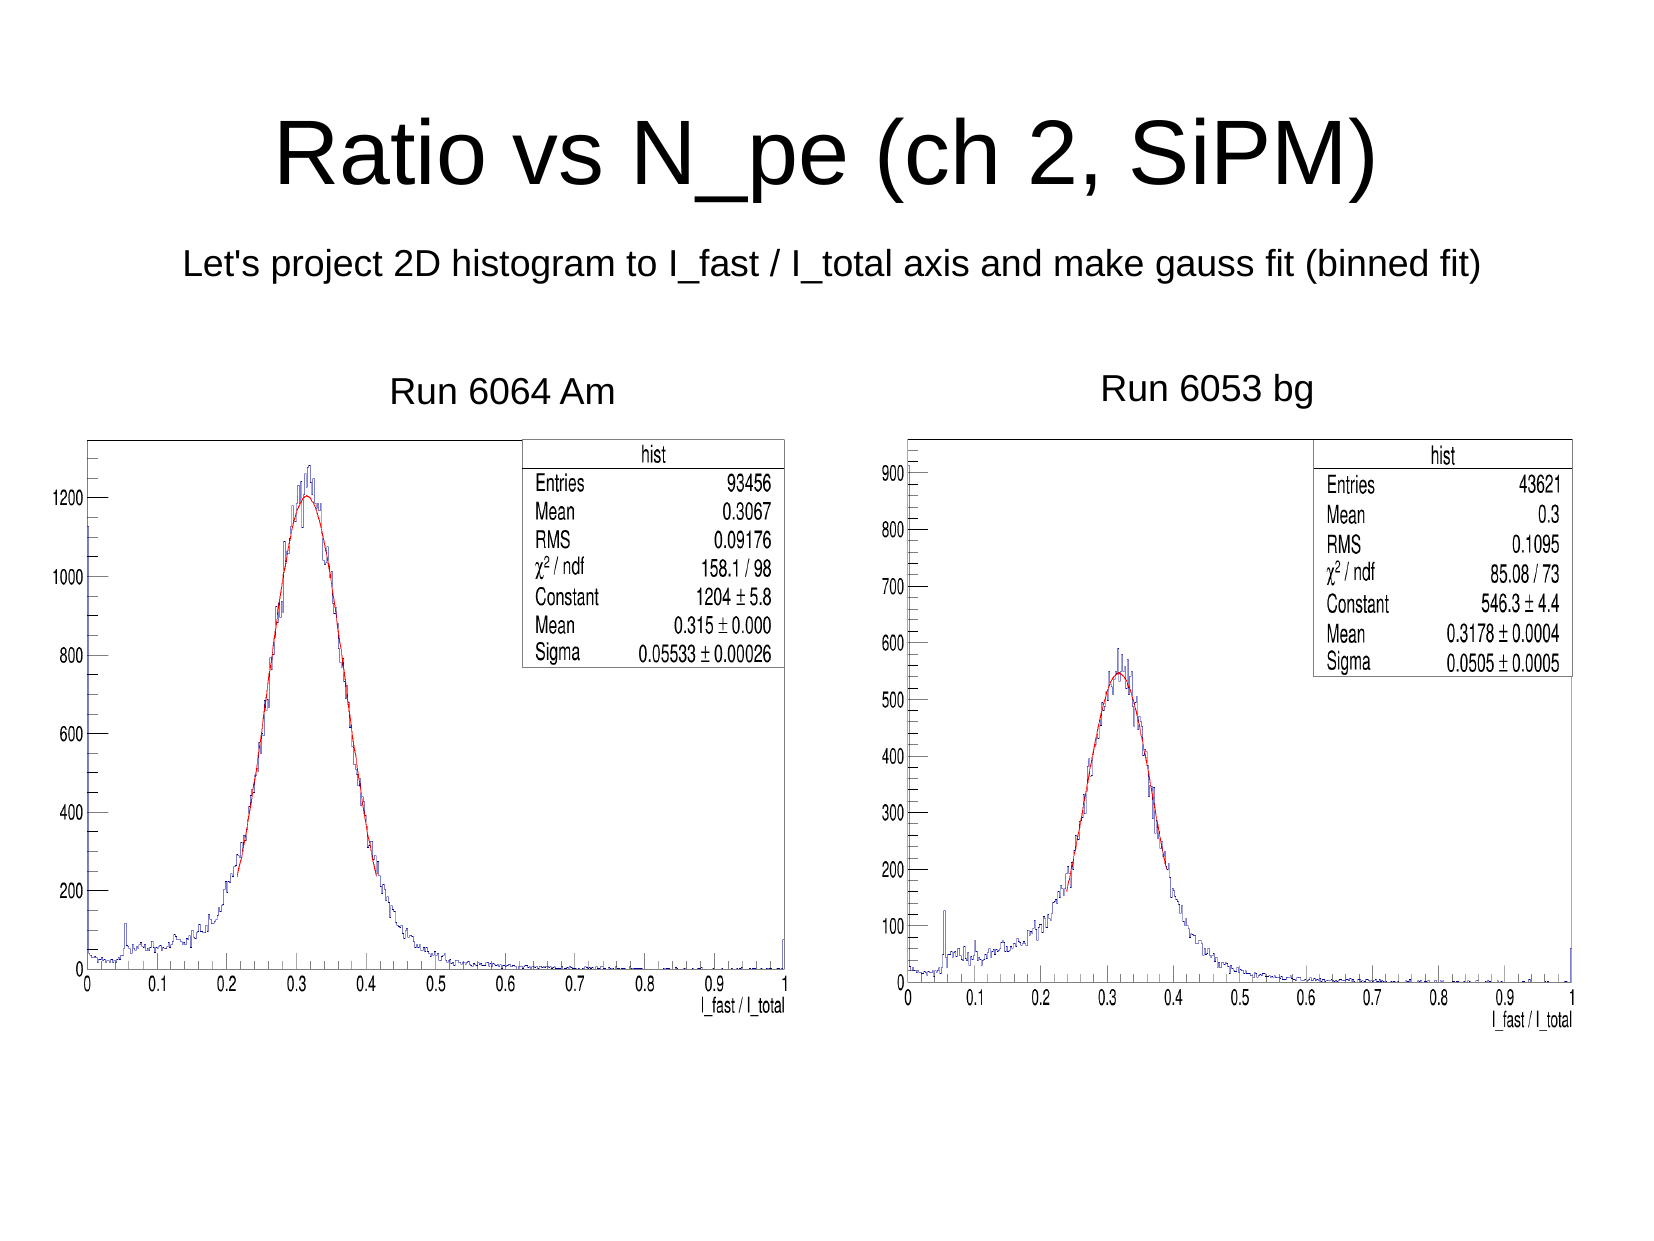

# Ratio vs N_pe (ch 2, SiPM)
Let's project 2D histogram to I_fast / I_total axis and make gauss fit (binned fit)
Run 6053 bg
Run 6064 Am